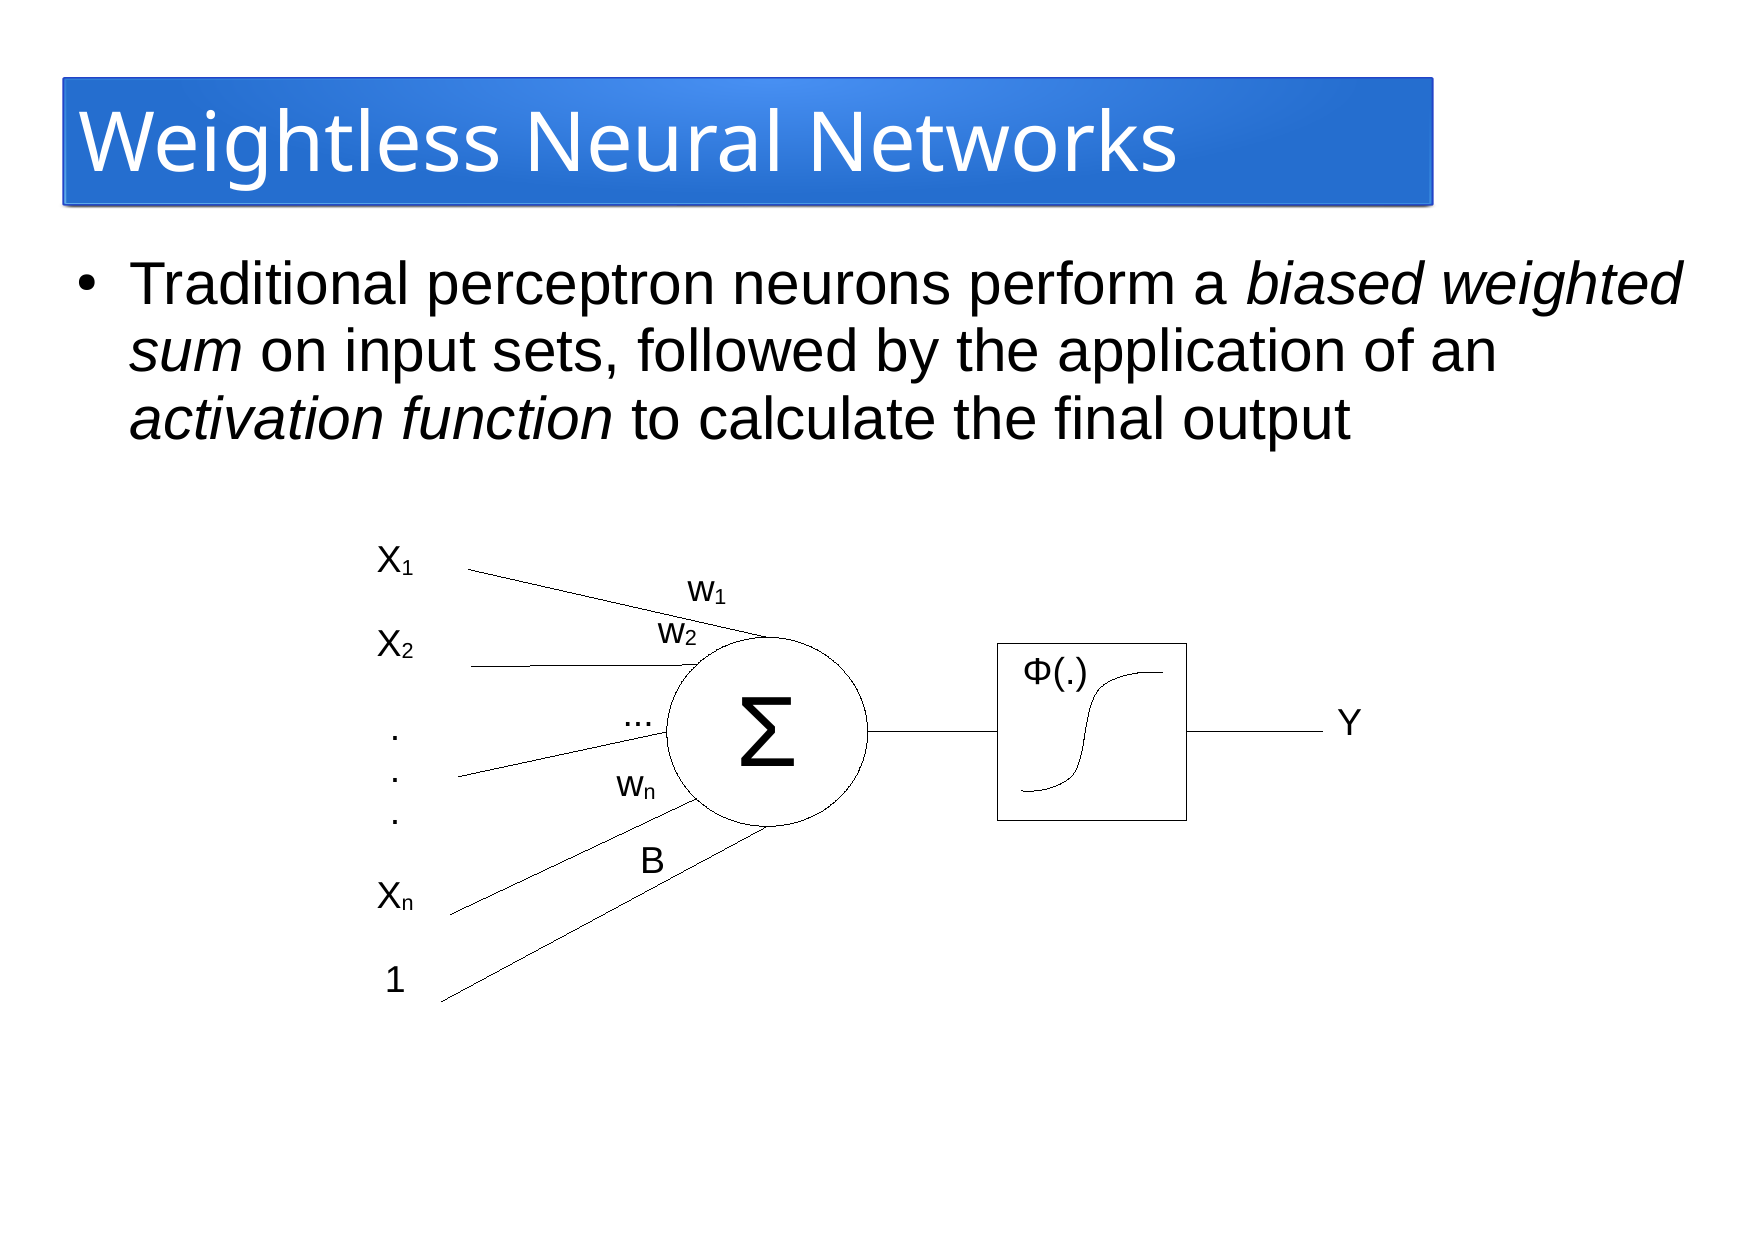

# Weightless Neural Networks
Traditional perceptron neurons perform a biased weighted sum on input sets, followed by the application of an activation function to calculate the final output
X1
X2
.
.
.
Xn
1
w1
w2
Σ
 Φ(.)
...
Y
wn
B